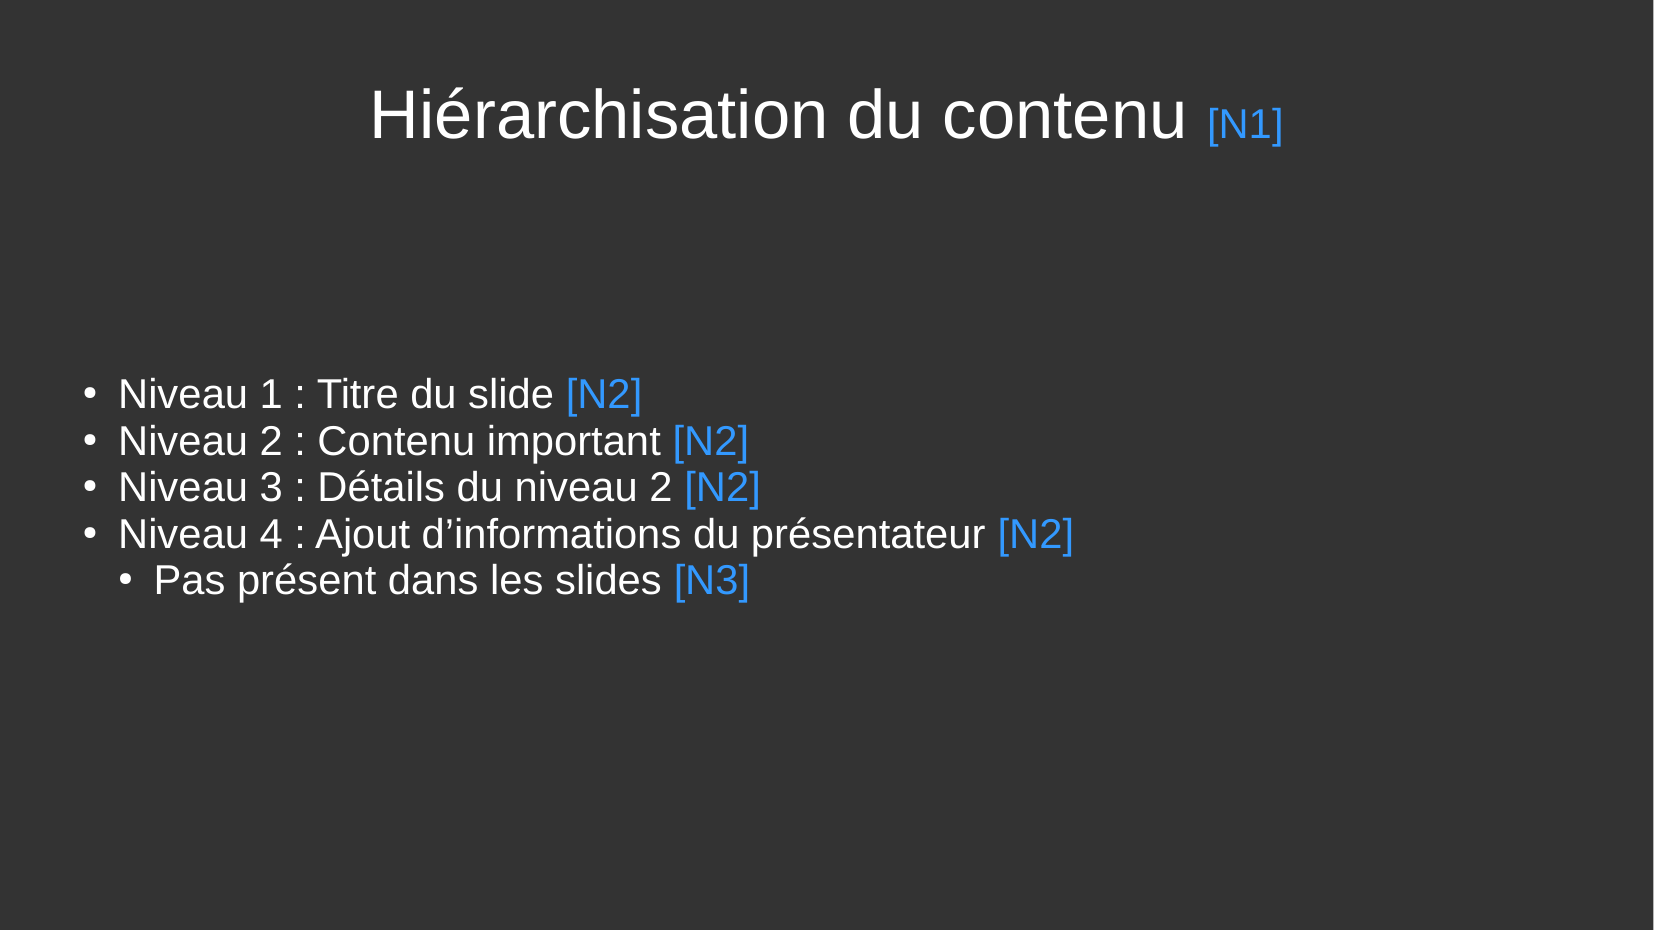

# Hiérarchisation du contenu [N1]
Niveau 1 : Titre du slide [N2]
Niveau 2 : Contenu important [N2]
Niveau 3 : Détails du niveau 2 [N2]
Niveau 4 : Ajout d’informations du présentateur [N2]
Pas présent dans les slides [N3]